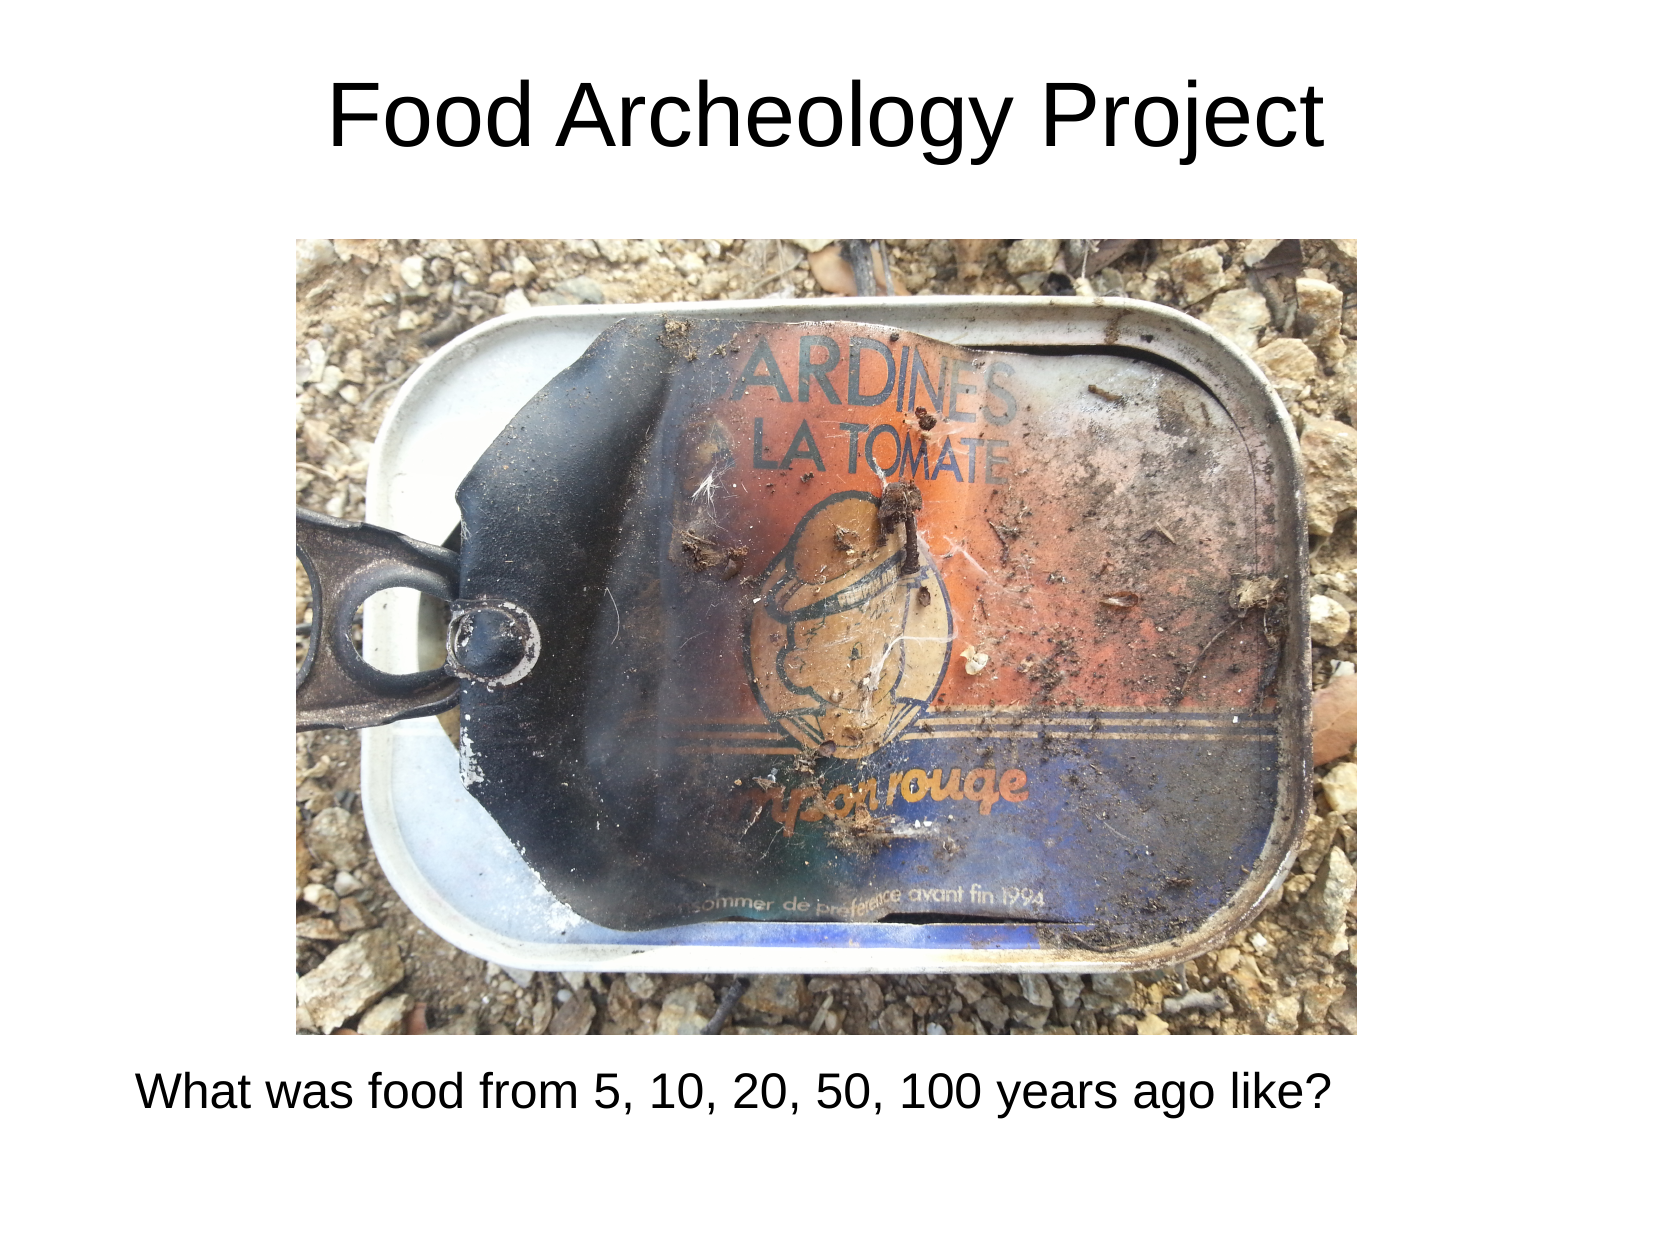

# Food Archeology Project
What was food from 5, 10, 20, 50, 100 years ago like?